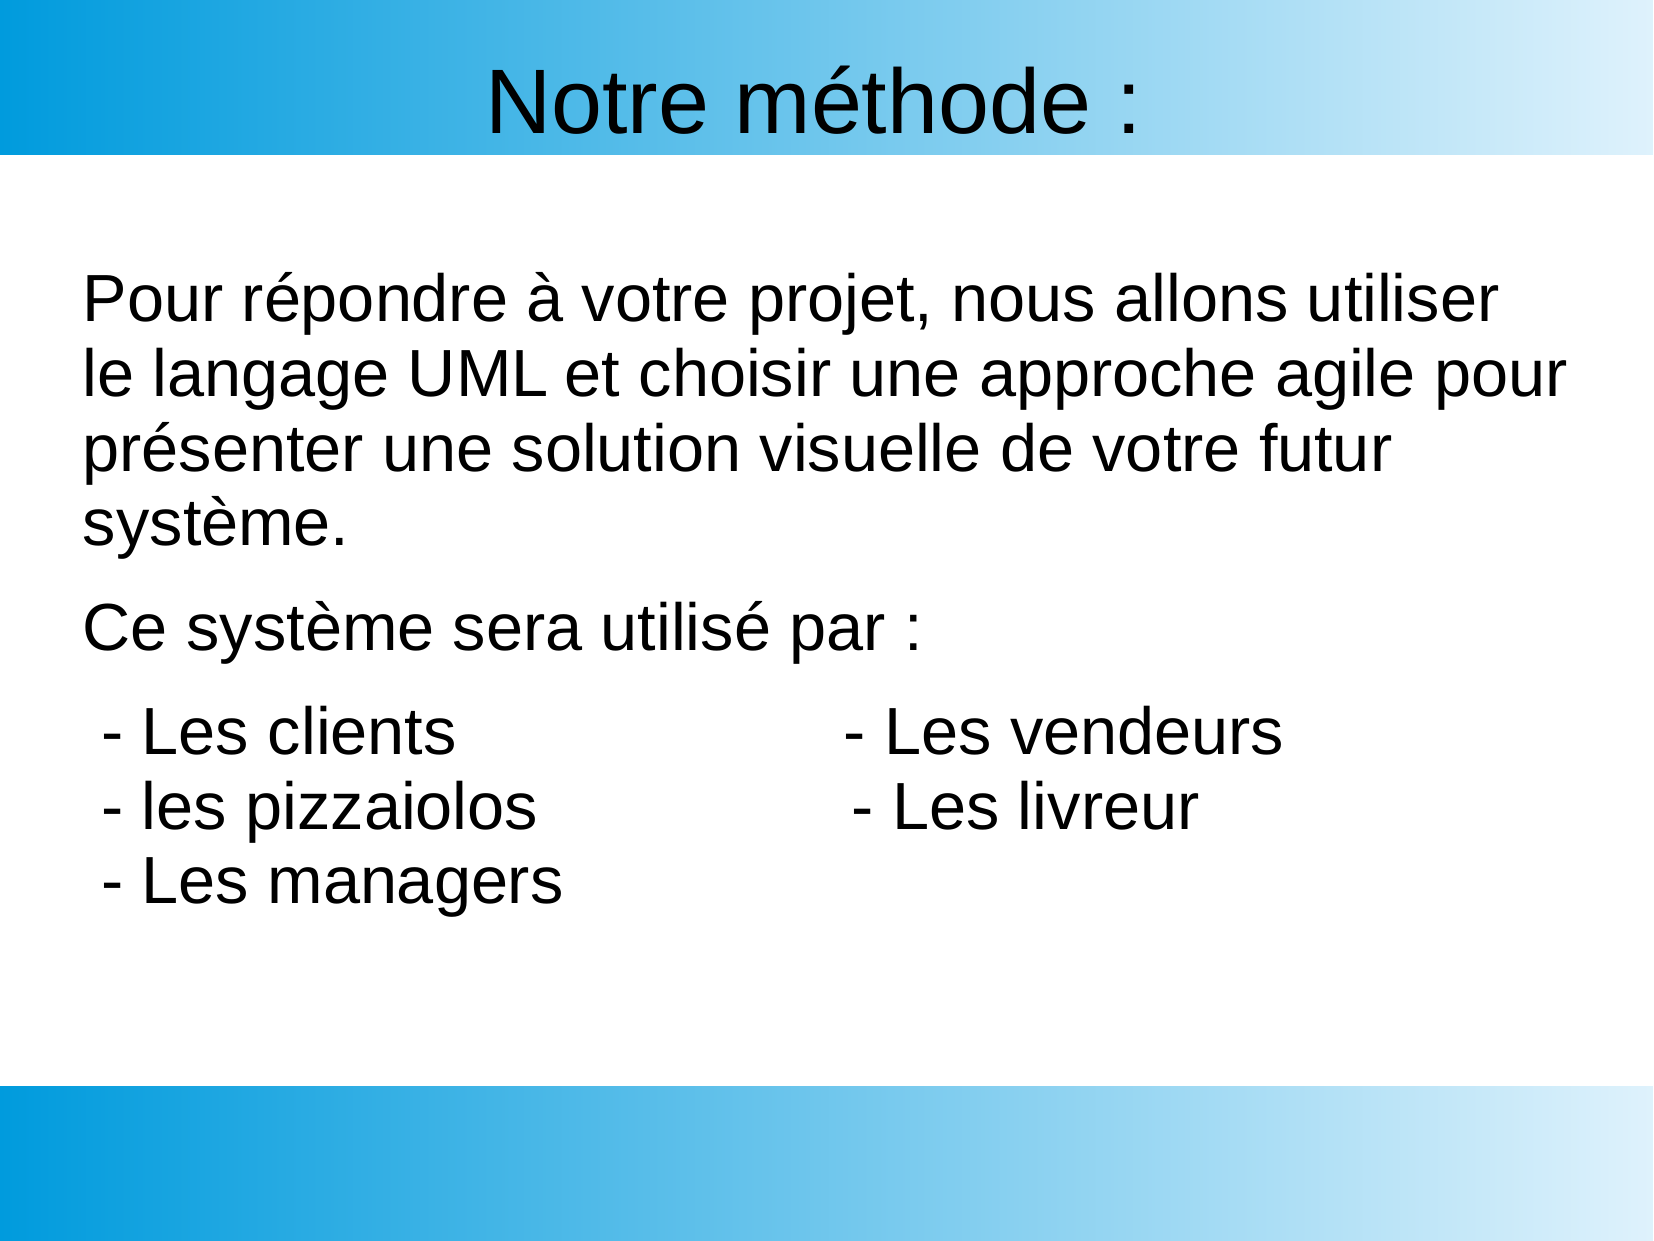

# Notre méthode :
Pour répondre à votre projet, nous allons utiliser le langage UML et choisir une approche agile pour présenter une solution visuelle de votre futur système.
Ce système sera utilisé par :
 - Les clients - Les vendeurs - les pizzaiolos - Les livreur - Les managers